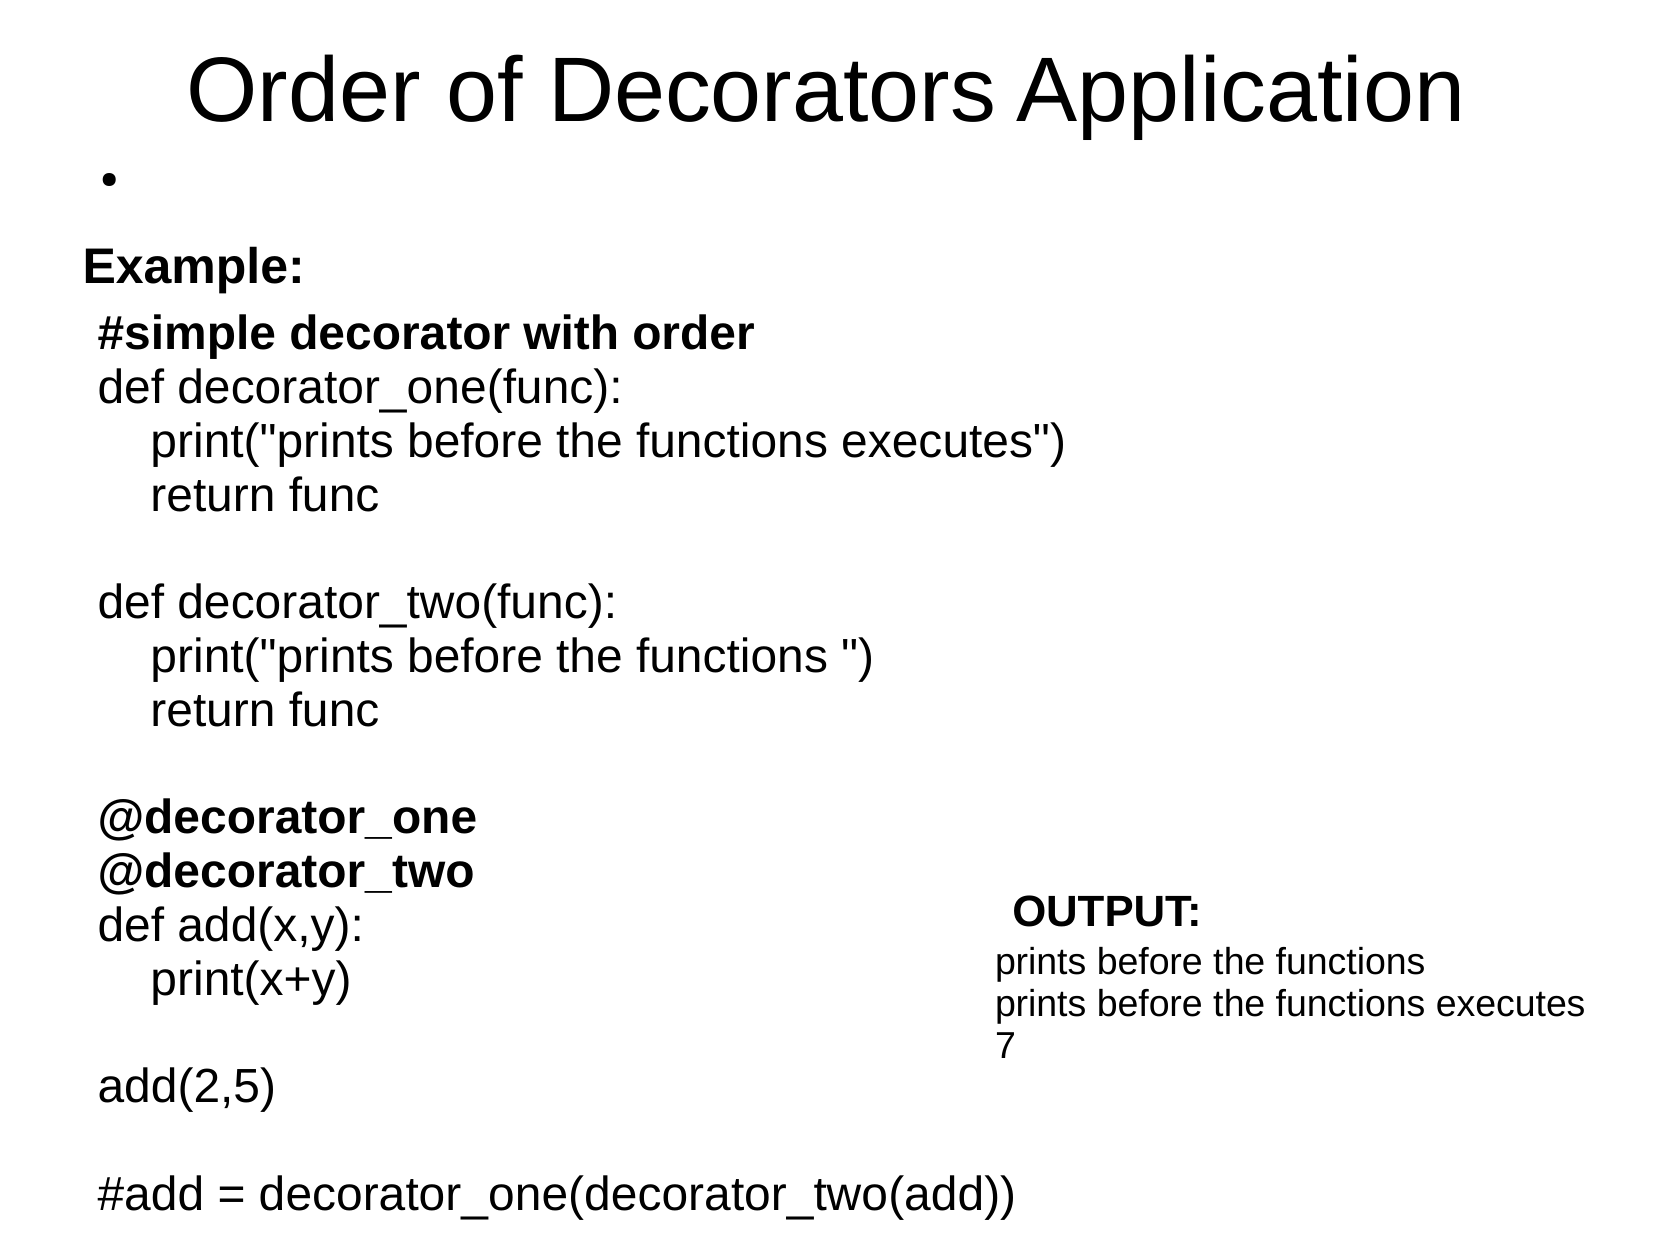

# Order of Decorators Application
Example:
#simple decorator with order
def decorator_one(func):
 print("prints before the functions executes")
 return func
def decorator_two(func):
 print("prints before the functions ")
 return func
@decorator_one
@decorator_two
def add(x,y):
 print(x+y)
add(2,5)
#add = decorator_one(decorator_two(add))
OUTPUT:
prints before the functions
prints before the functions executes
7